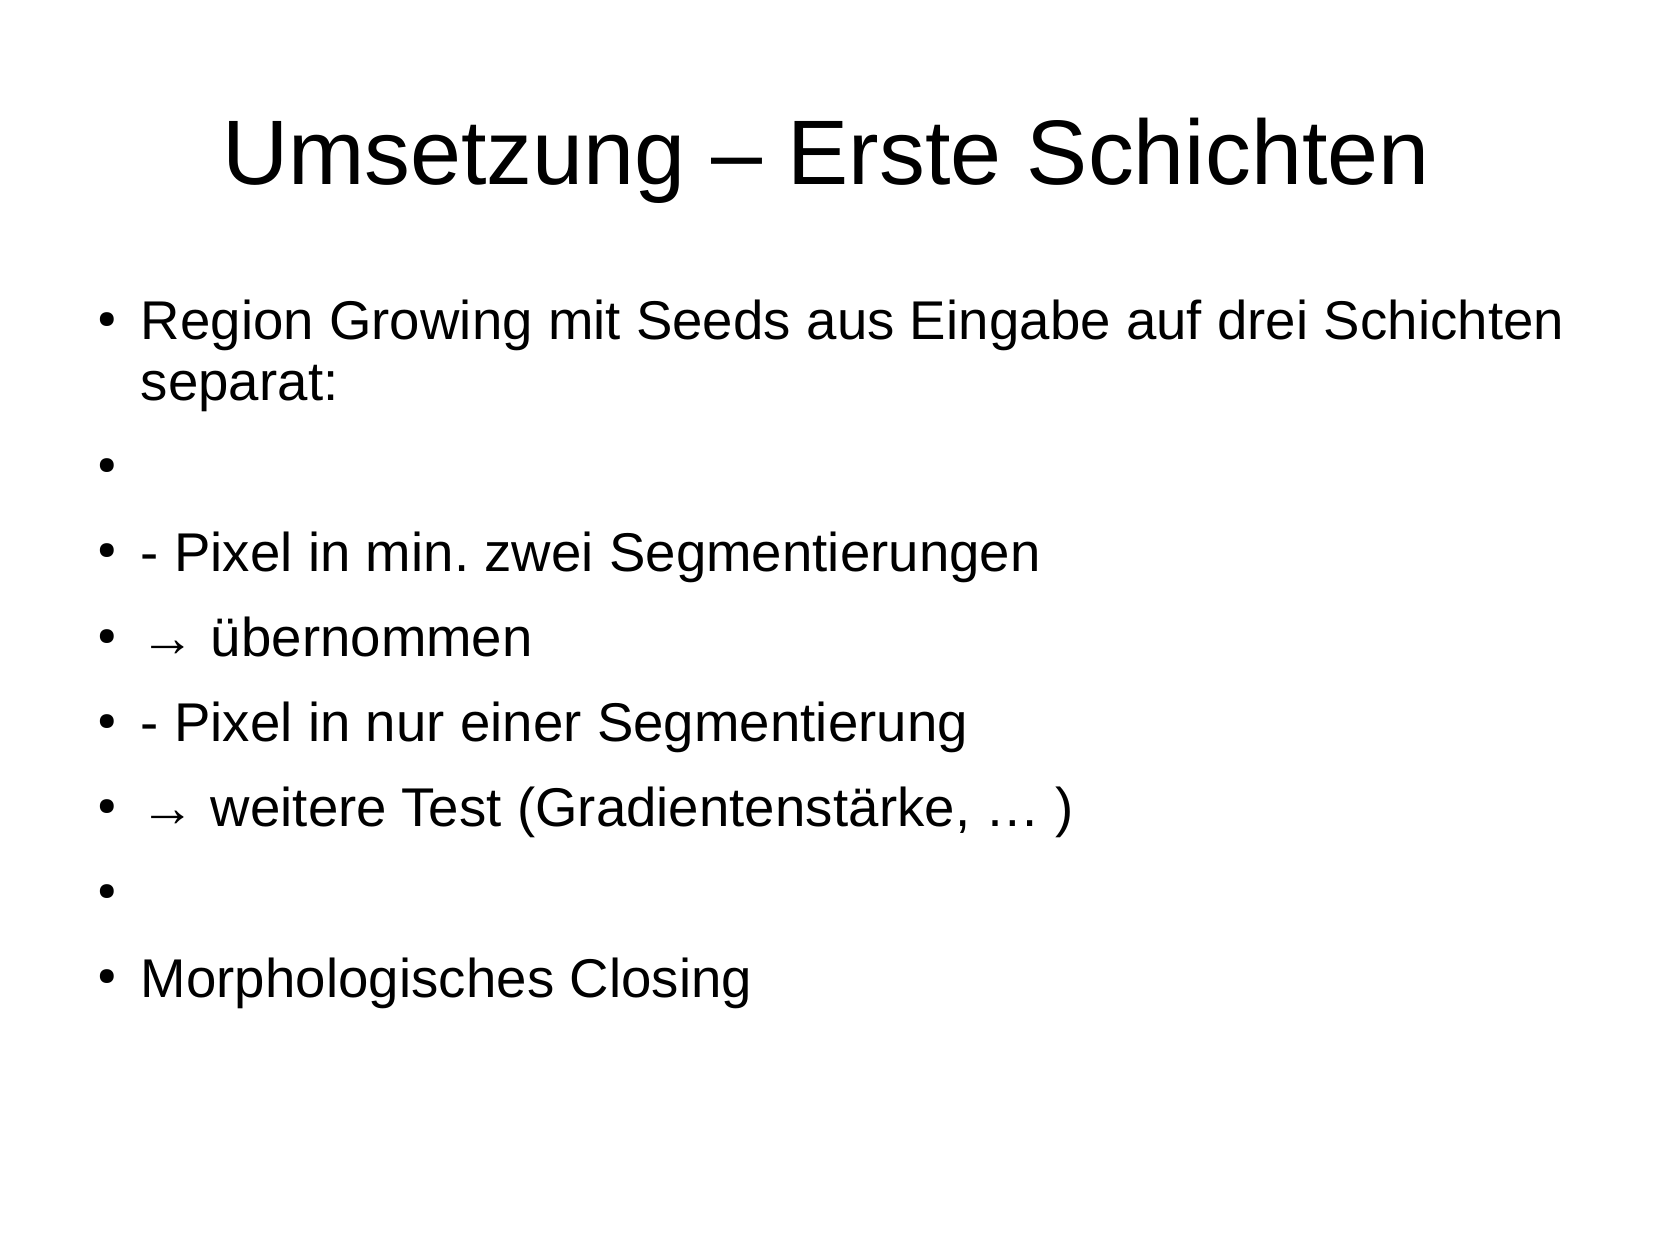

# Umsetzung – Erste Schichten
Region Growing mit Seeds aus Eingabe auf drei Schichten separat:
- Pixel in min. zwei Segmentierungen
→ übernommen
- Pixel in nur einer Segmentierung
→ weitere Test (Gradientenstärke, … )
Morphologisches Closing